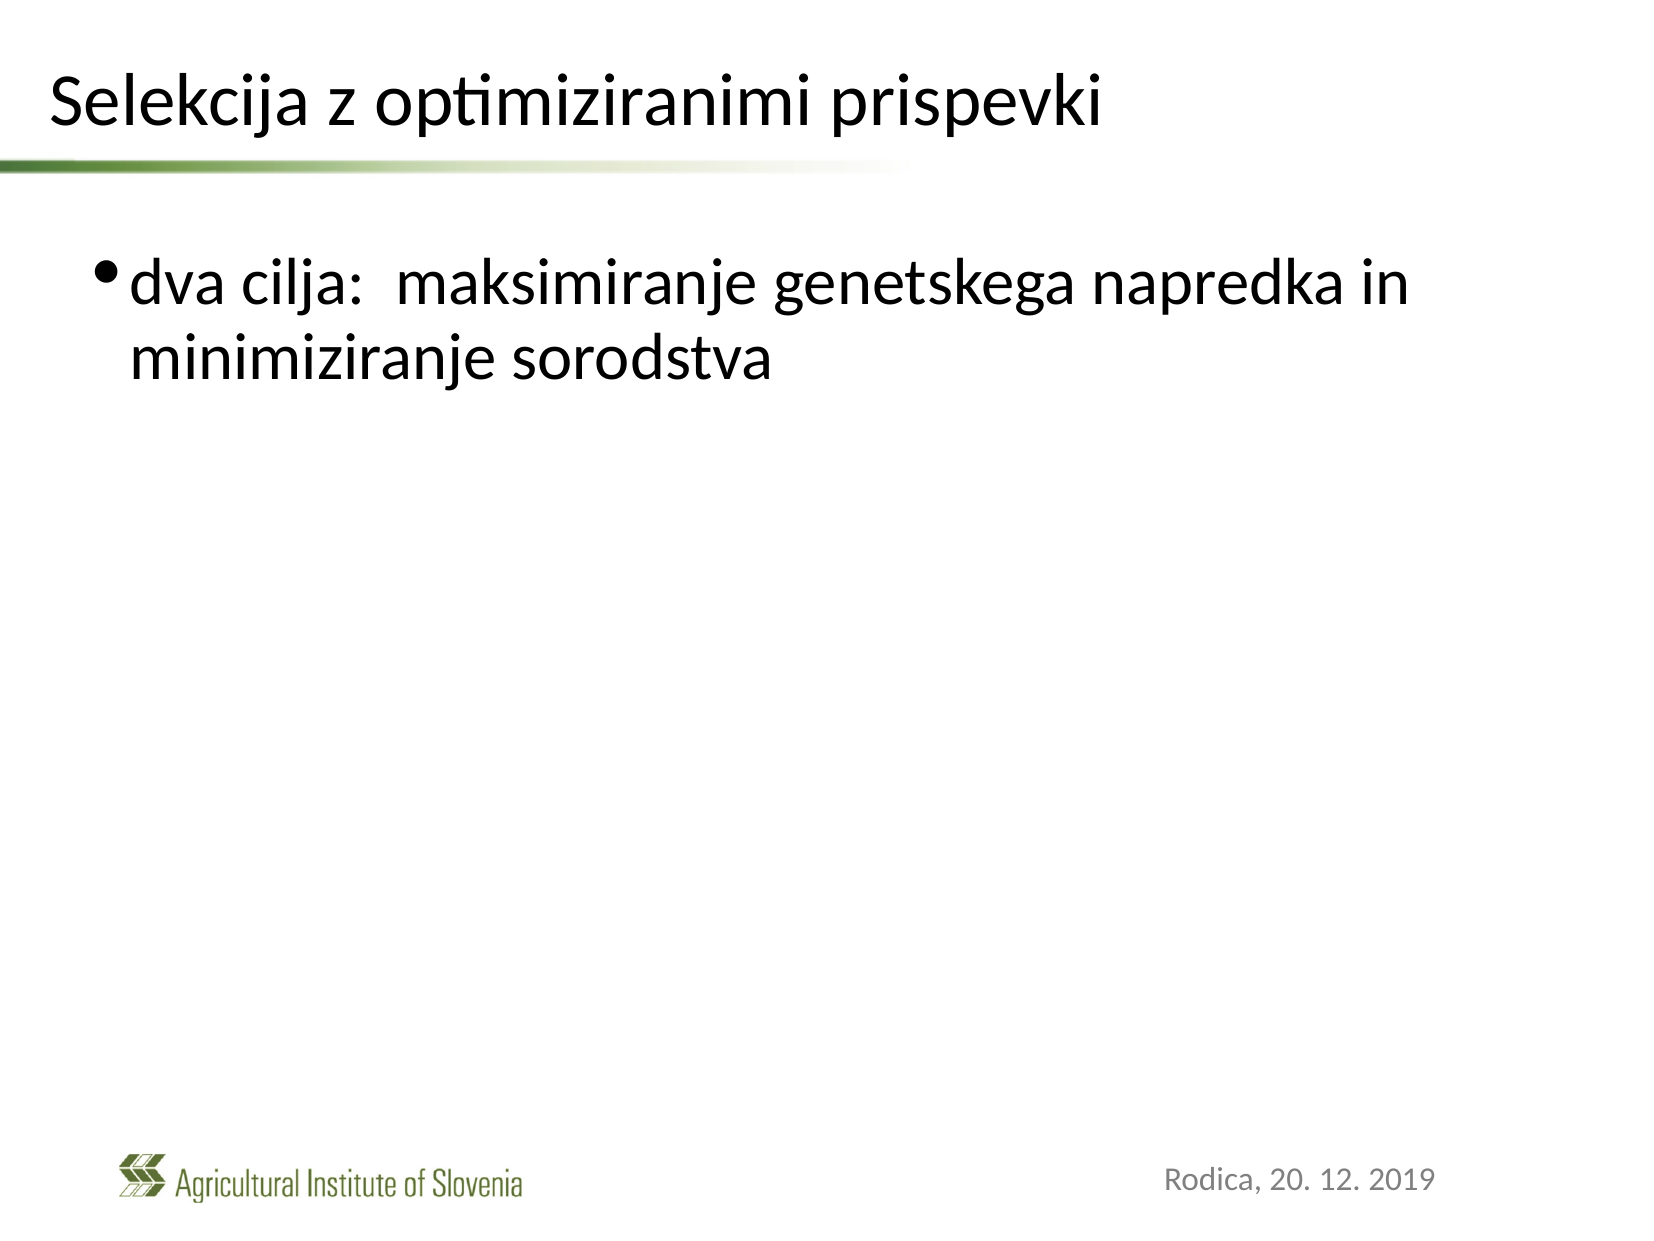

Selekcija z optimiziranimi prispevki
dva cilja: maksimiranje genetskega napredka in minimiziranje sorodstva
Maksimiranje napredka ob omejitvi inbiridinga
Razmerje med doseganjem napredka in ohranjanjem variabilnosti
STOPNJA INBRIDINGA
GENETSKA VARIABILNOST
GENETSKI NAPREDEK
LETO